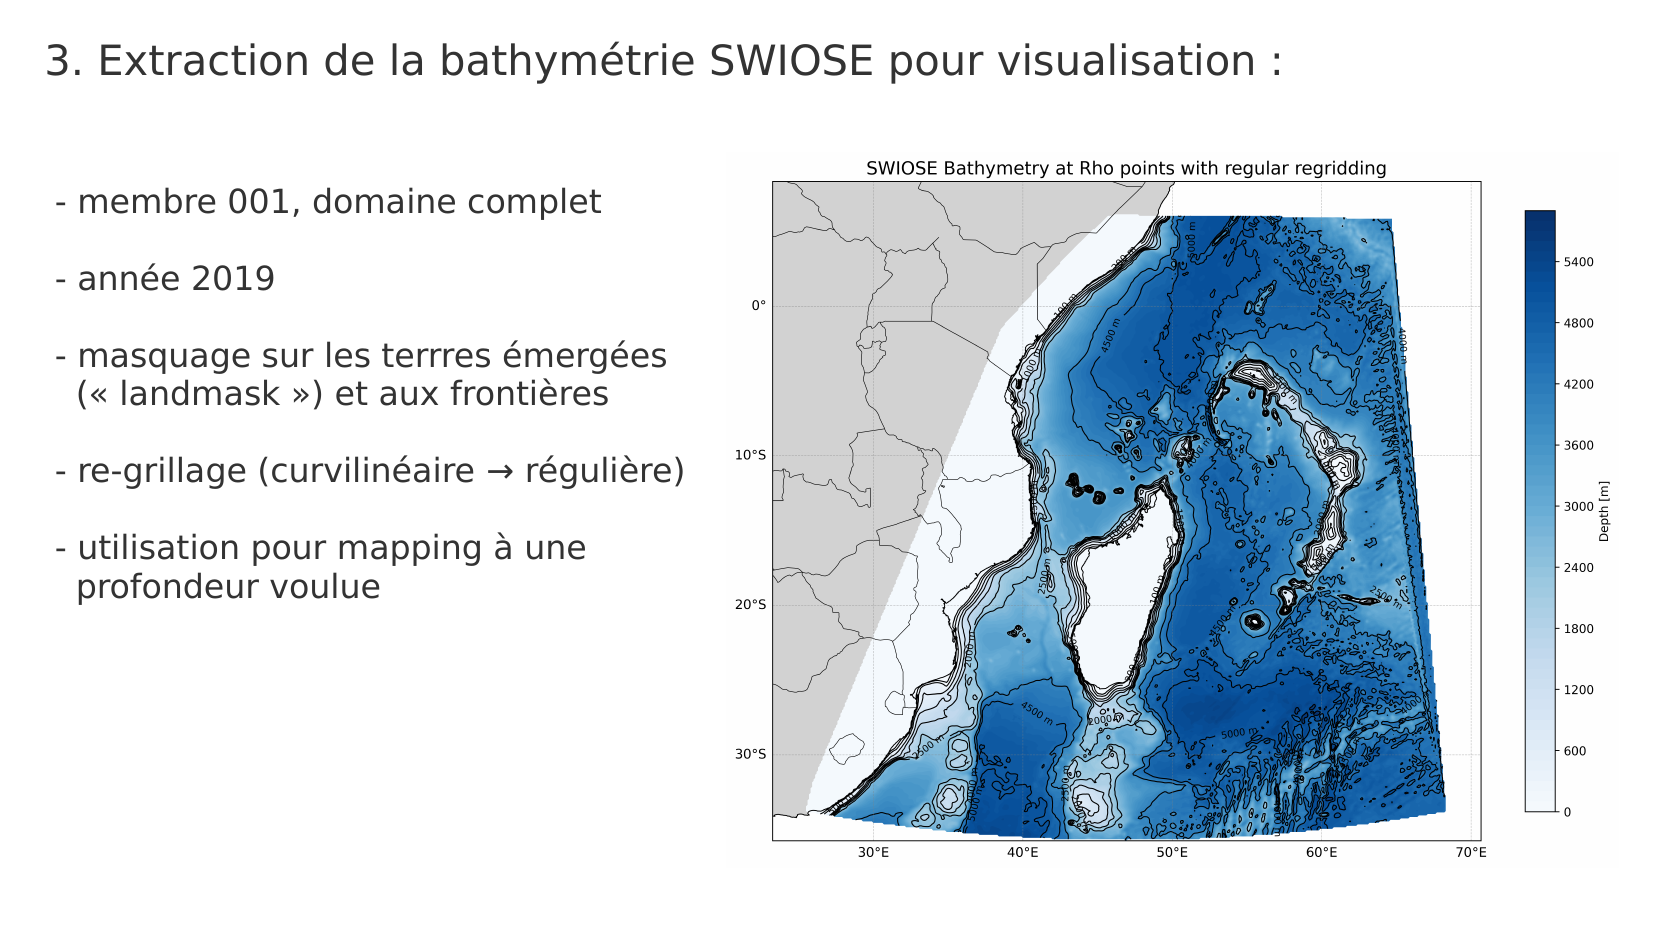

3. Extraction de la bathymétrie SWIOSE pour visualisation :
 - membre 001, domaine complet
 - année 2019
 - masquage sur les terrres émergées
 (« landmask ») et aux frontières
 - re-grillage (curvilinéaire → régulière)
 - utilisation pour mapping à une
 profondeur voulue